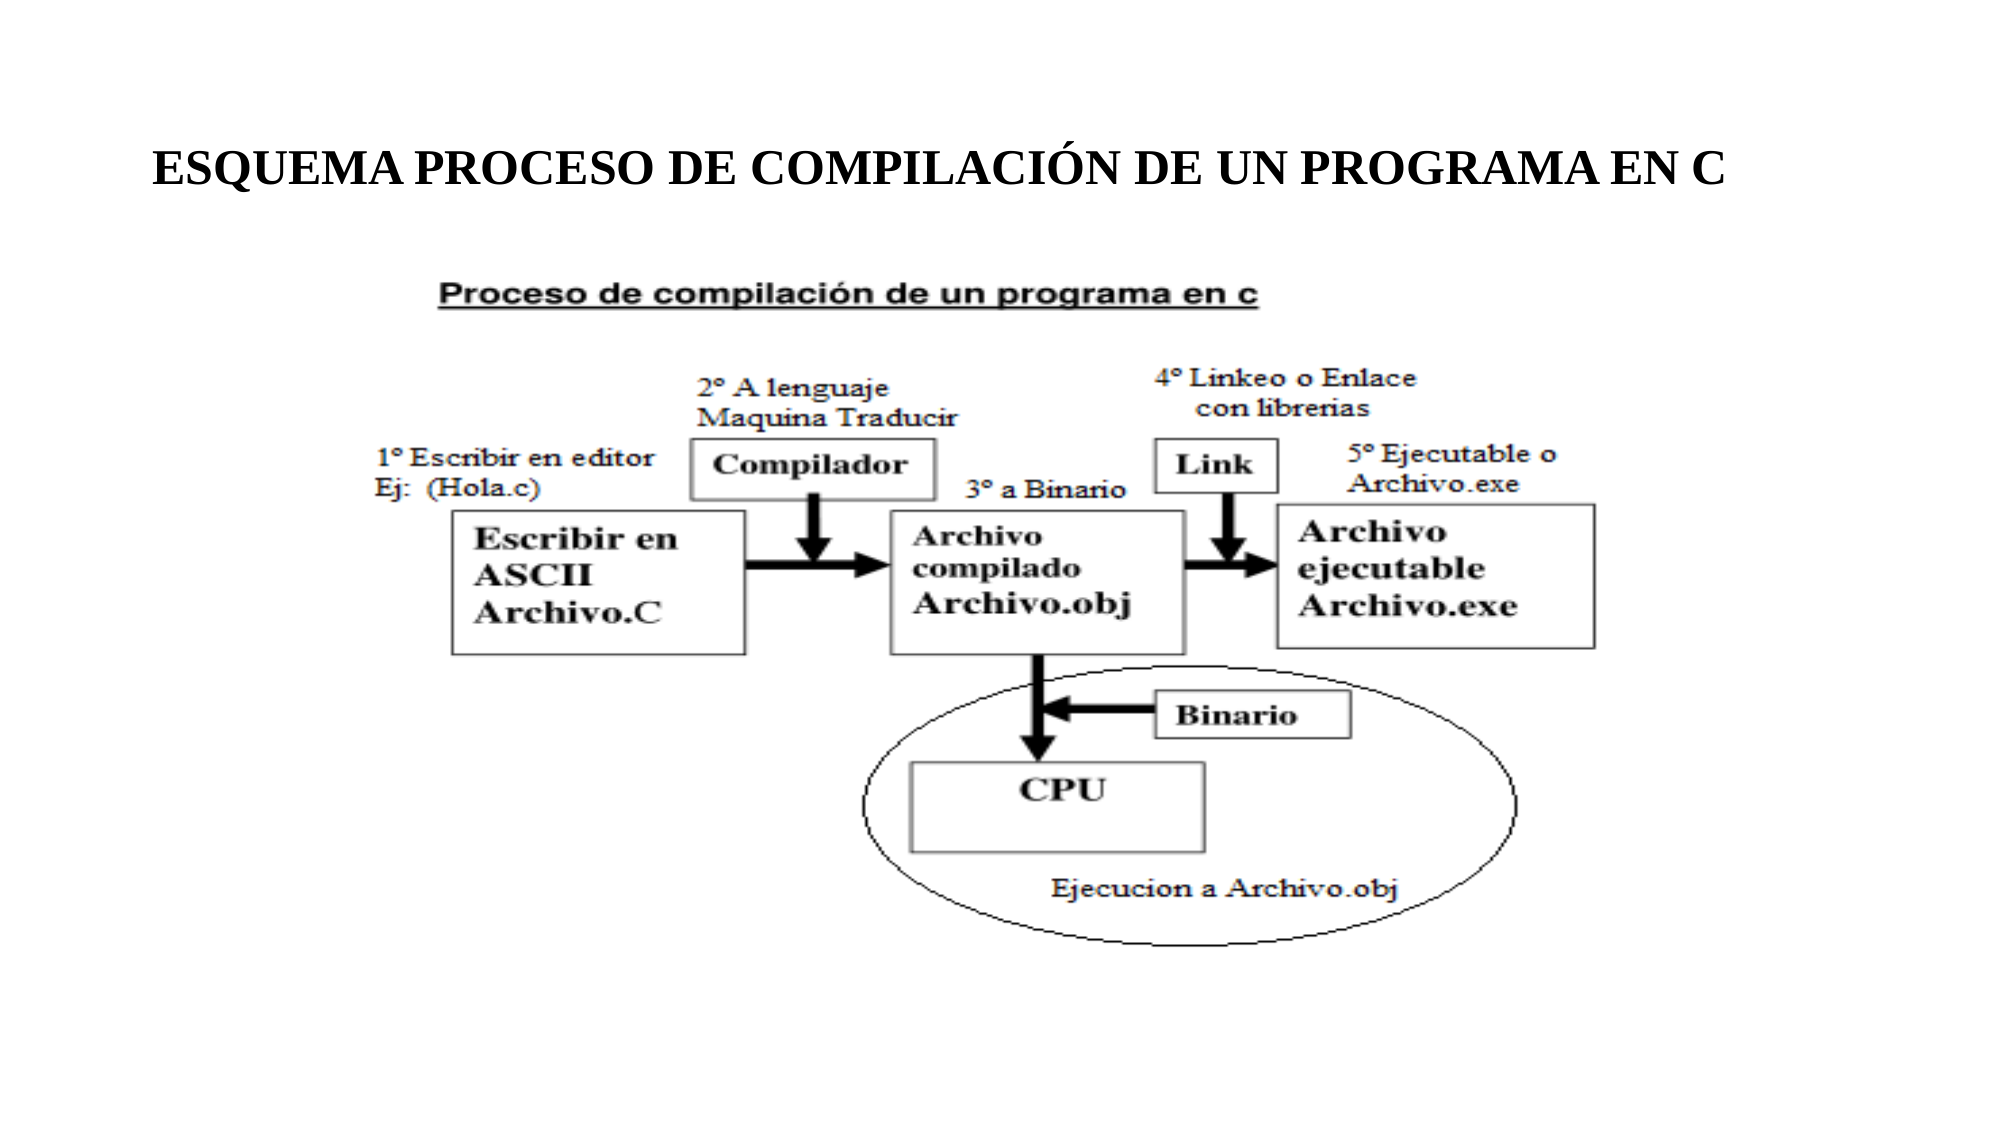

ESQUEMA PROCESO DE COMPILACIÓN DE UN PROGRAMA EN C